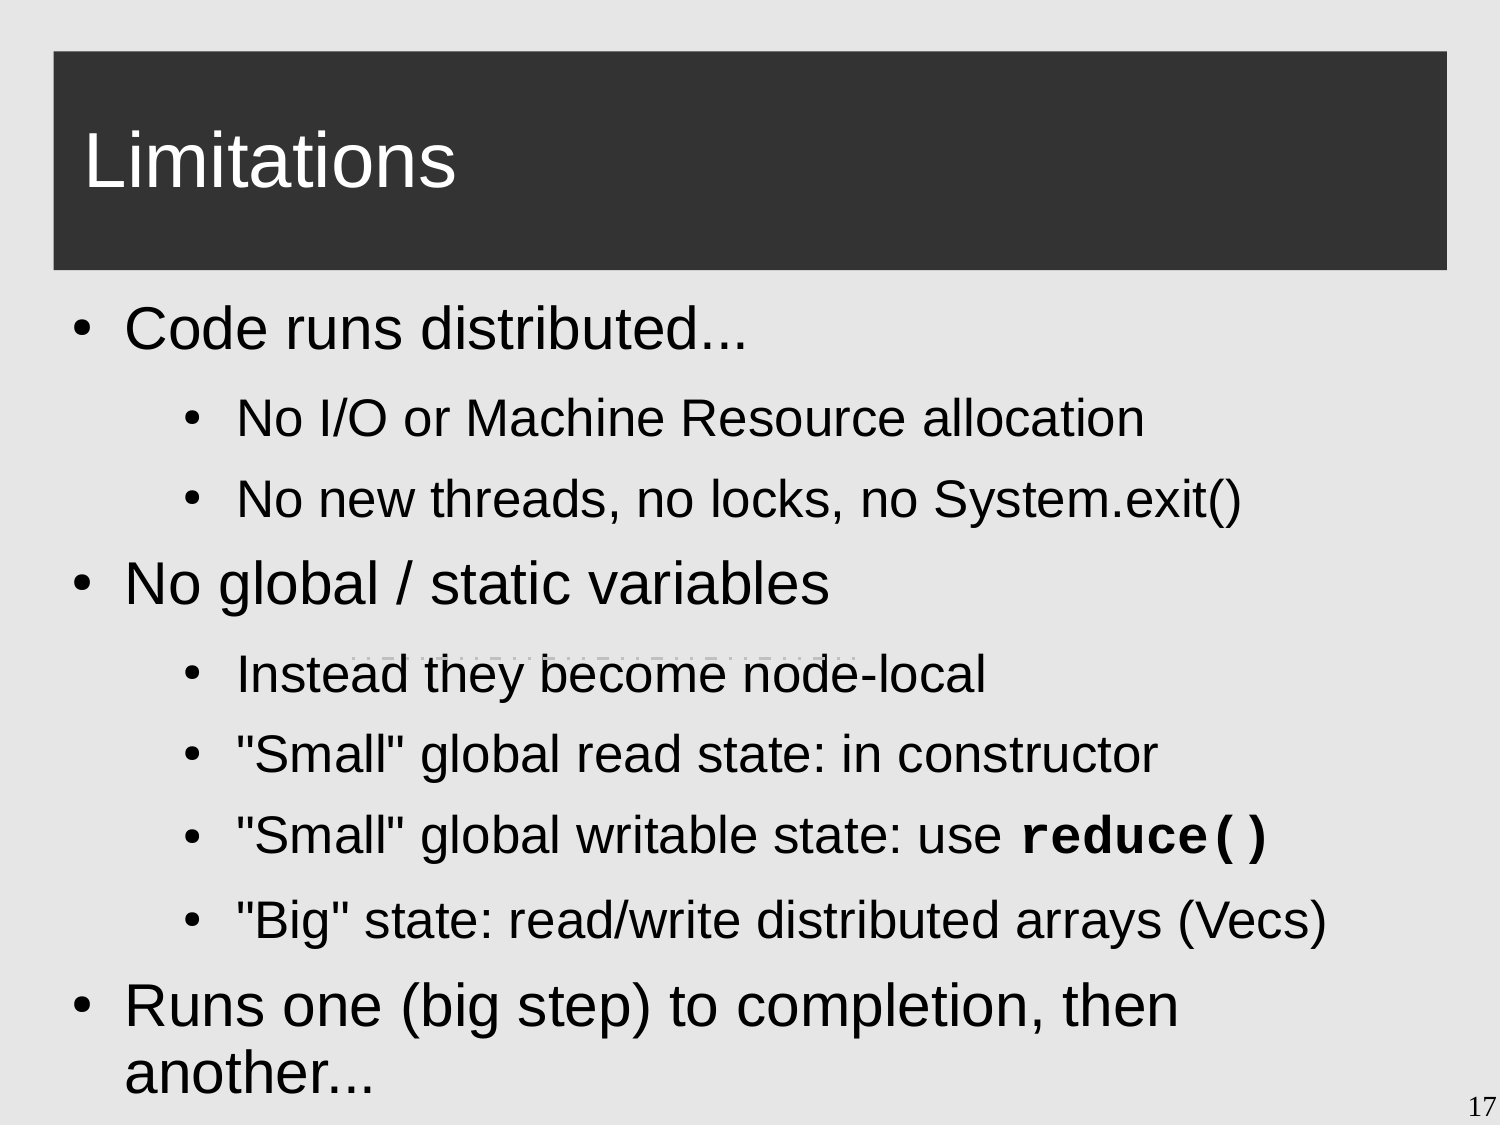

# Limitations
Code runs distributed...
No I/O or Machine Resource allocation
No new threads, no locks, no System.exit()
No global / static variables
Instead they become node-local
"Small" global read state: in constructor
"Small" global writable state: use reduce()
"Big" state: read/write distributed arrays (Vecs)
Runs one (big step) to completion, then another...
17